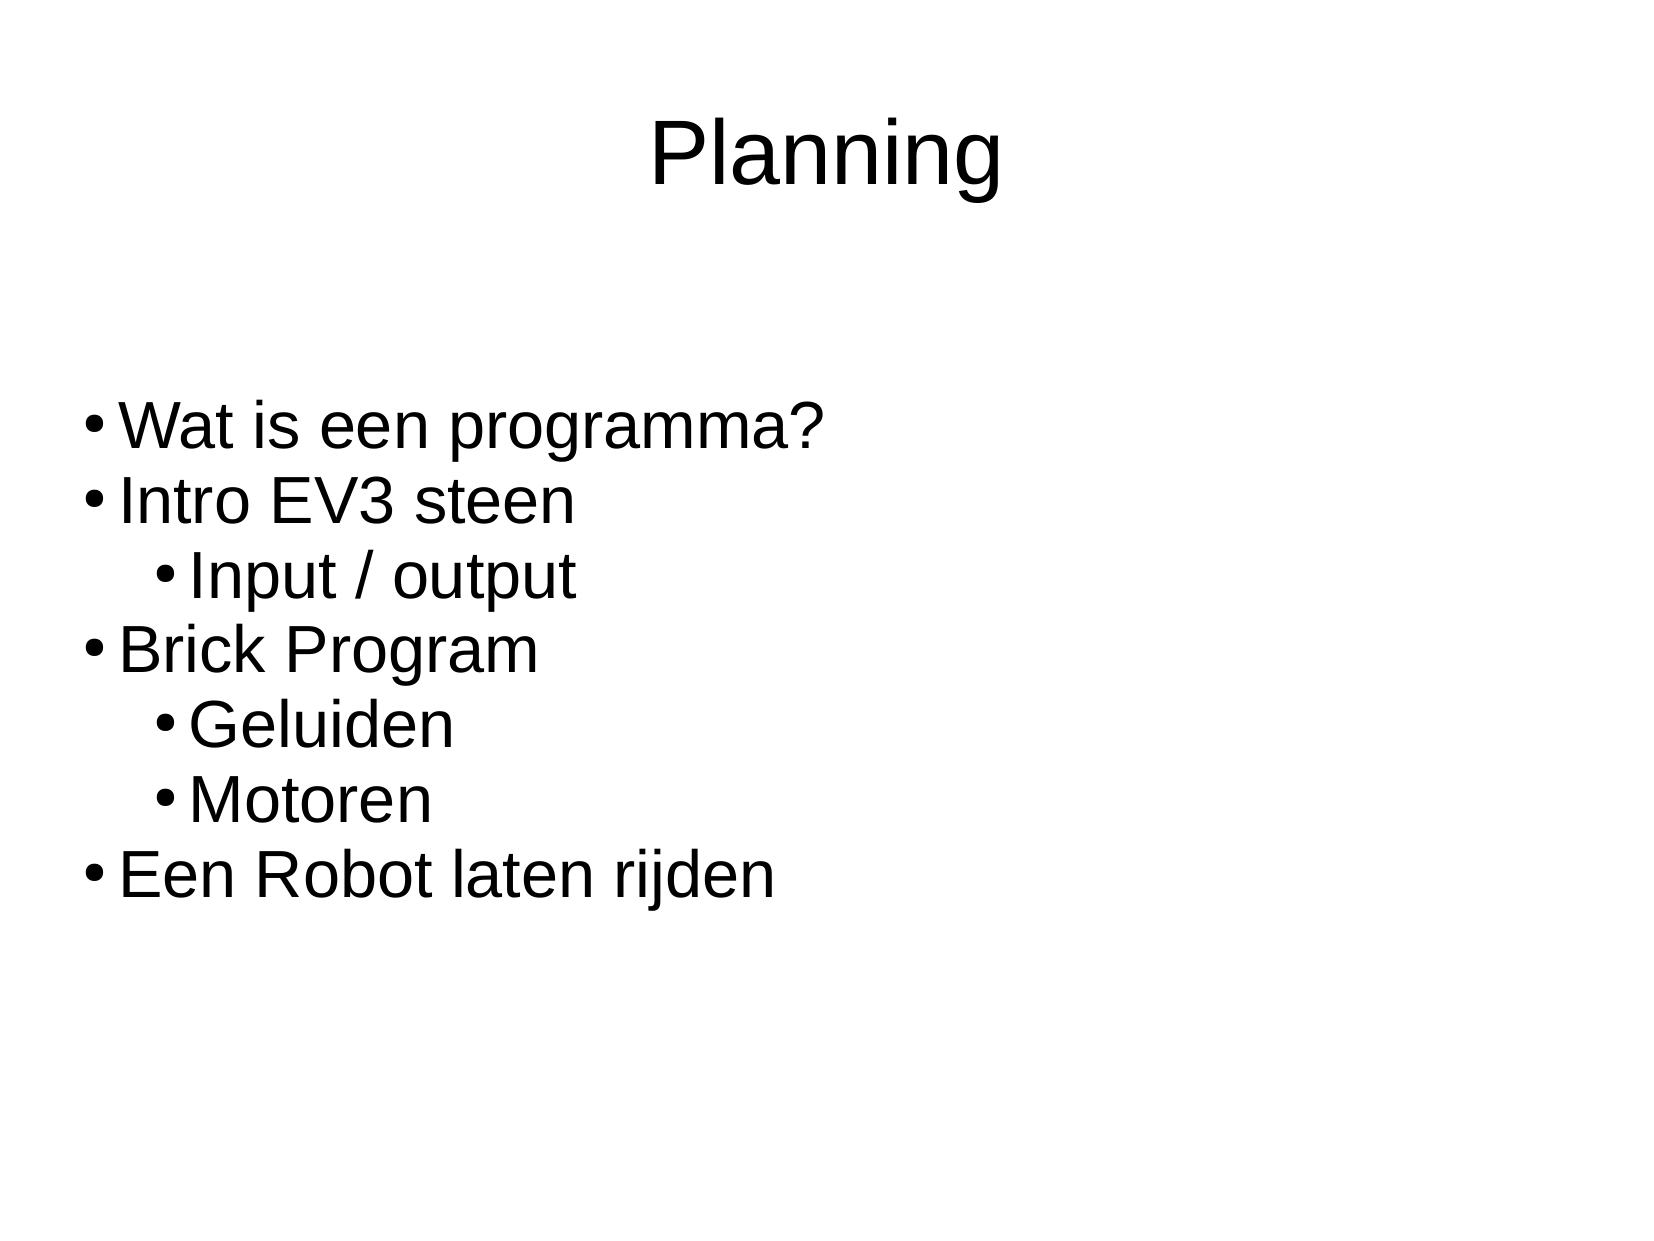

# Planning
Wat is een programma?
Intro EV3 steen
Input / output
Brick Program
Geluiden
Motoren
Een Robot laten rijden